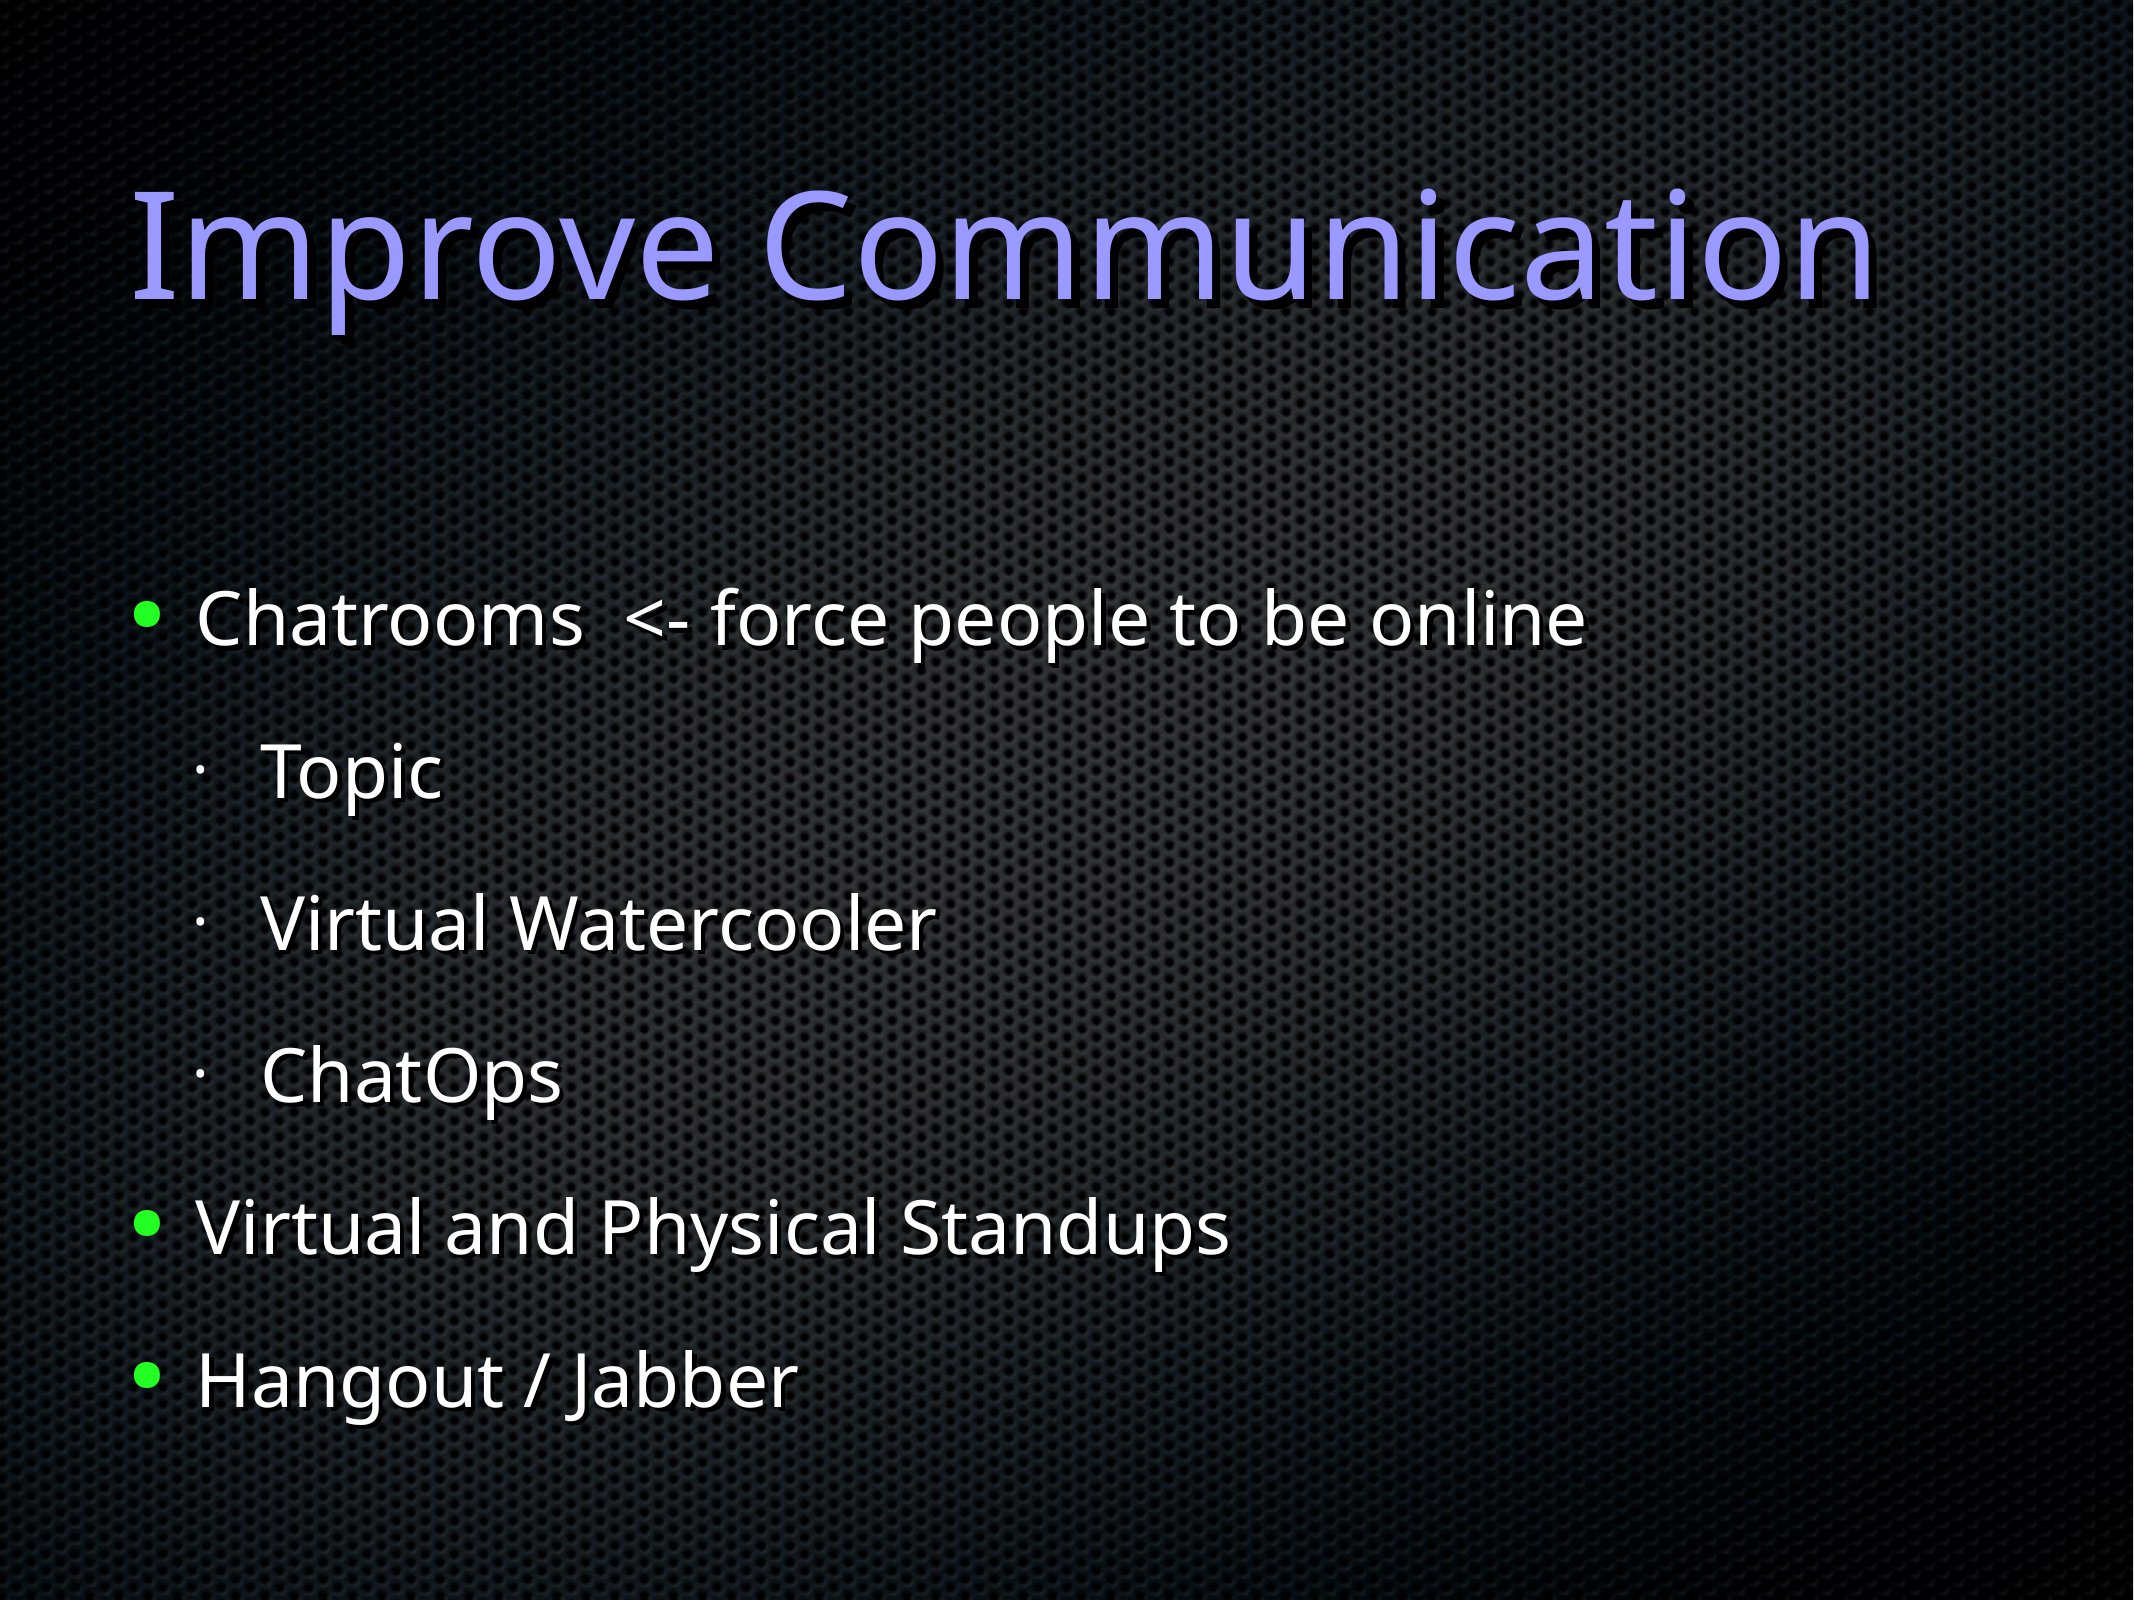

# Improve Communication
Chatrooms <- force people to be online
Topic
Virtual Watercooler
ChatOps
Virtual and Physical Standups
Hangout / Jabber